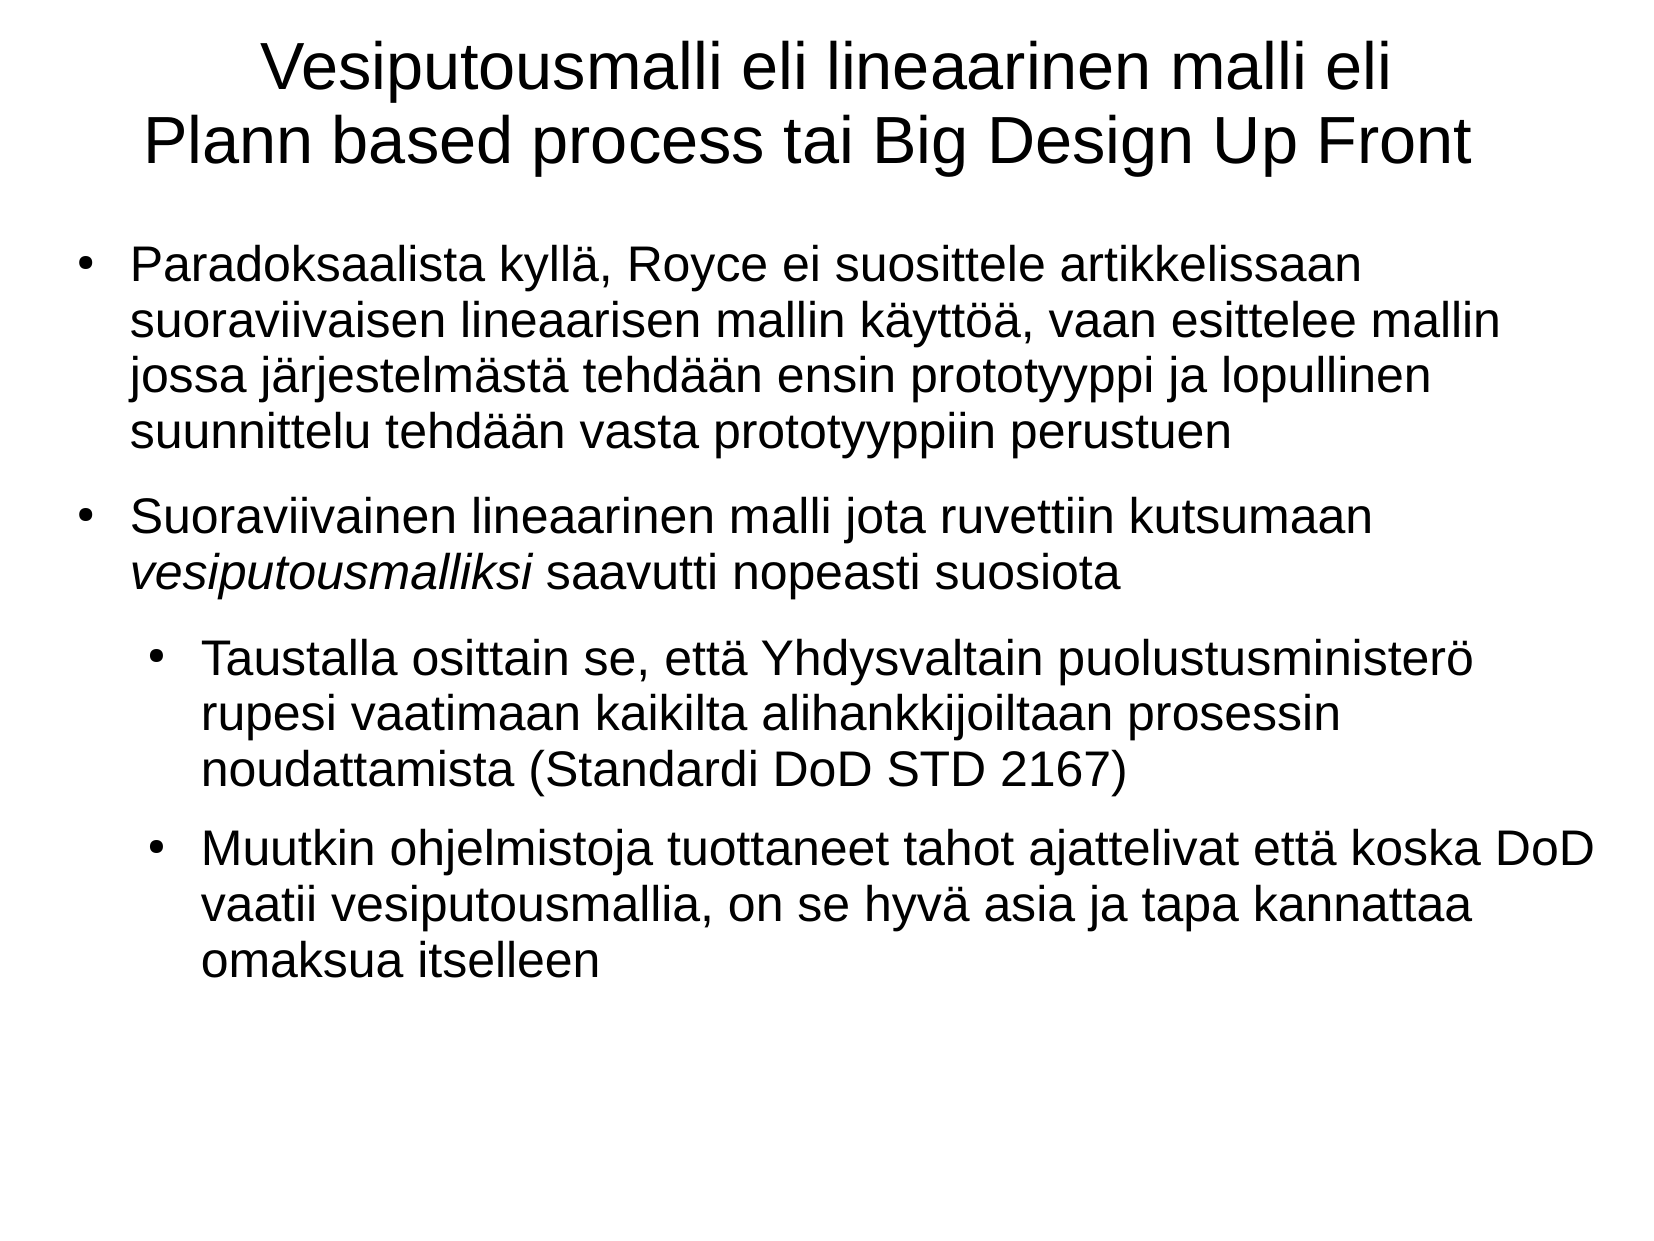

# Vesiputousmalli eli lineaarinen malli eli Plann based process tai Big Design Up Front
Paradoksaalista kyllä, Royce ei suosittele artikkelissaan suoraviivaisen lineaarisen mallin käyttöä, vaan esittelee mallin jossa järjestelmästä tehdään ensin prototyyppi ja lopullinen suunnittelu tehdään vasta prototyyppiin perustuen
Suoraviivainen lineaarinen malli jota ruvettiin kutsumaan vesiputousmalliksi saavutti nopeasti suosiota
Taustalla osittain se, että Yhdysvaltain puolustusministerö rupesi vaatimaan kaikilta alihankkijoiltaan prosessin noudattamista (Standardi DoD STD 2167)
Muutkin ohjelmistoja tuottaneet tahot ajattelivat että koska DoD vaatii vesiputousmallia, on se hyvä asia ja tapa kannattaa omaksua itselleen